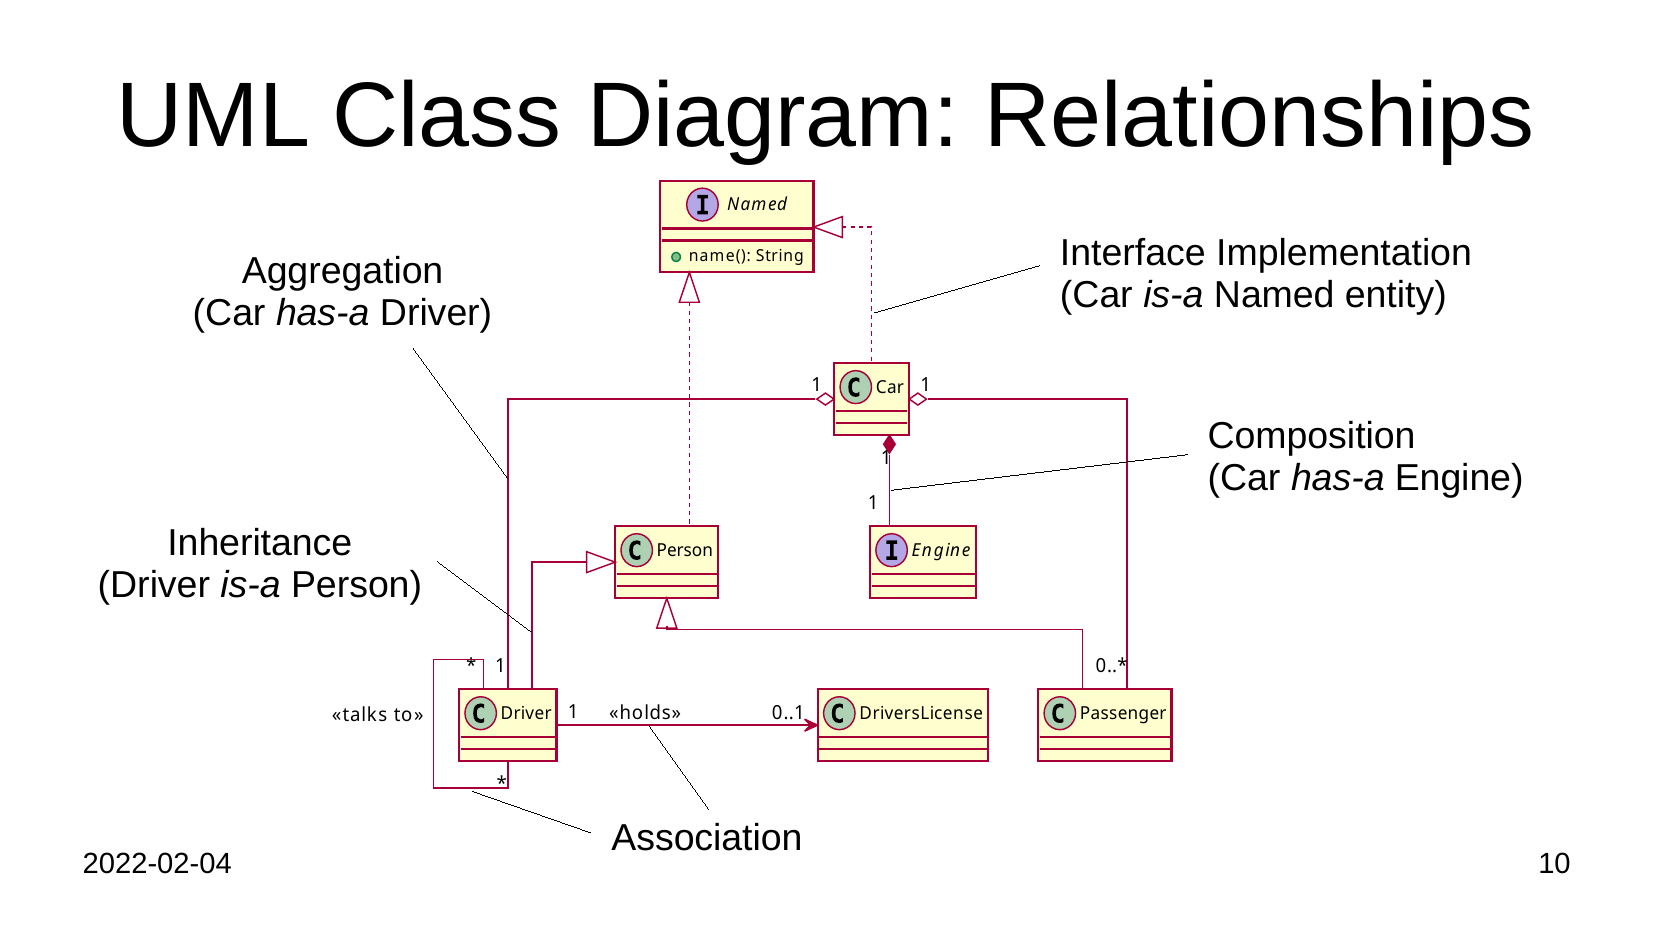

# UML Class Diagram: Relationships
Interface Implementation
(Car is-a Named entity)
Aggregation
(Car has-a Driver)
Composition
(Car has-a Engine)
Inheritance
(Driver is-a Person)
Association
2022-02-04
10